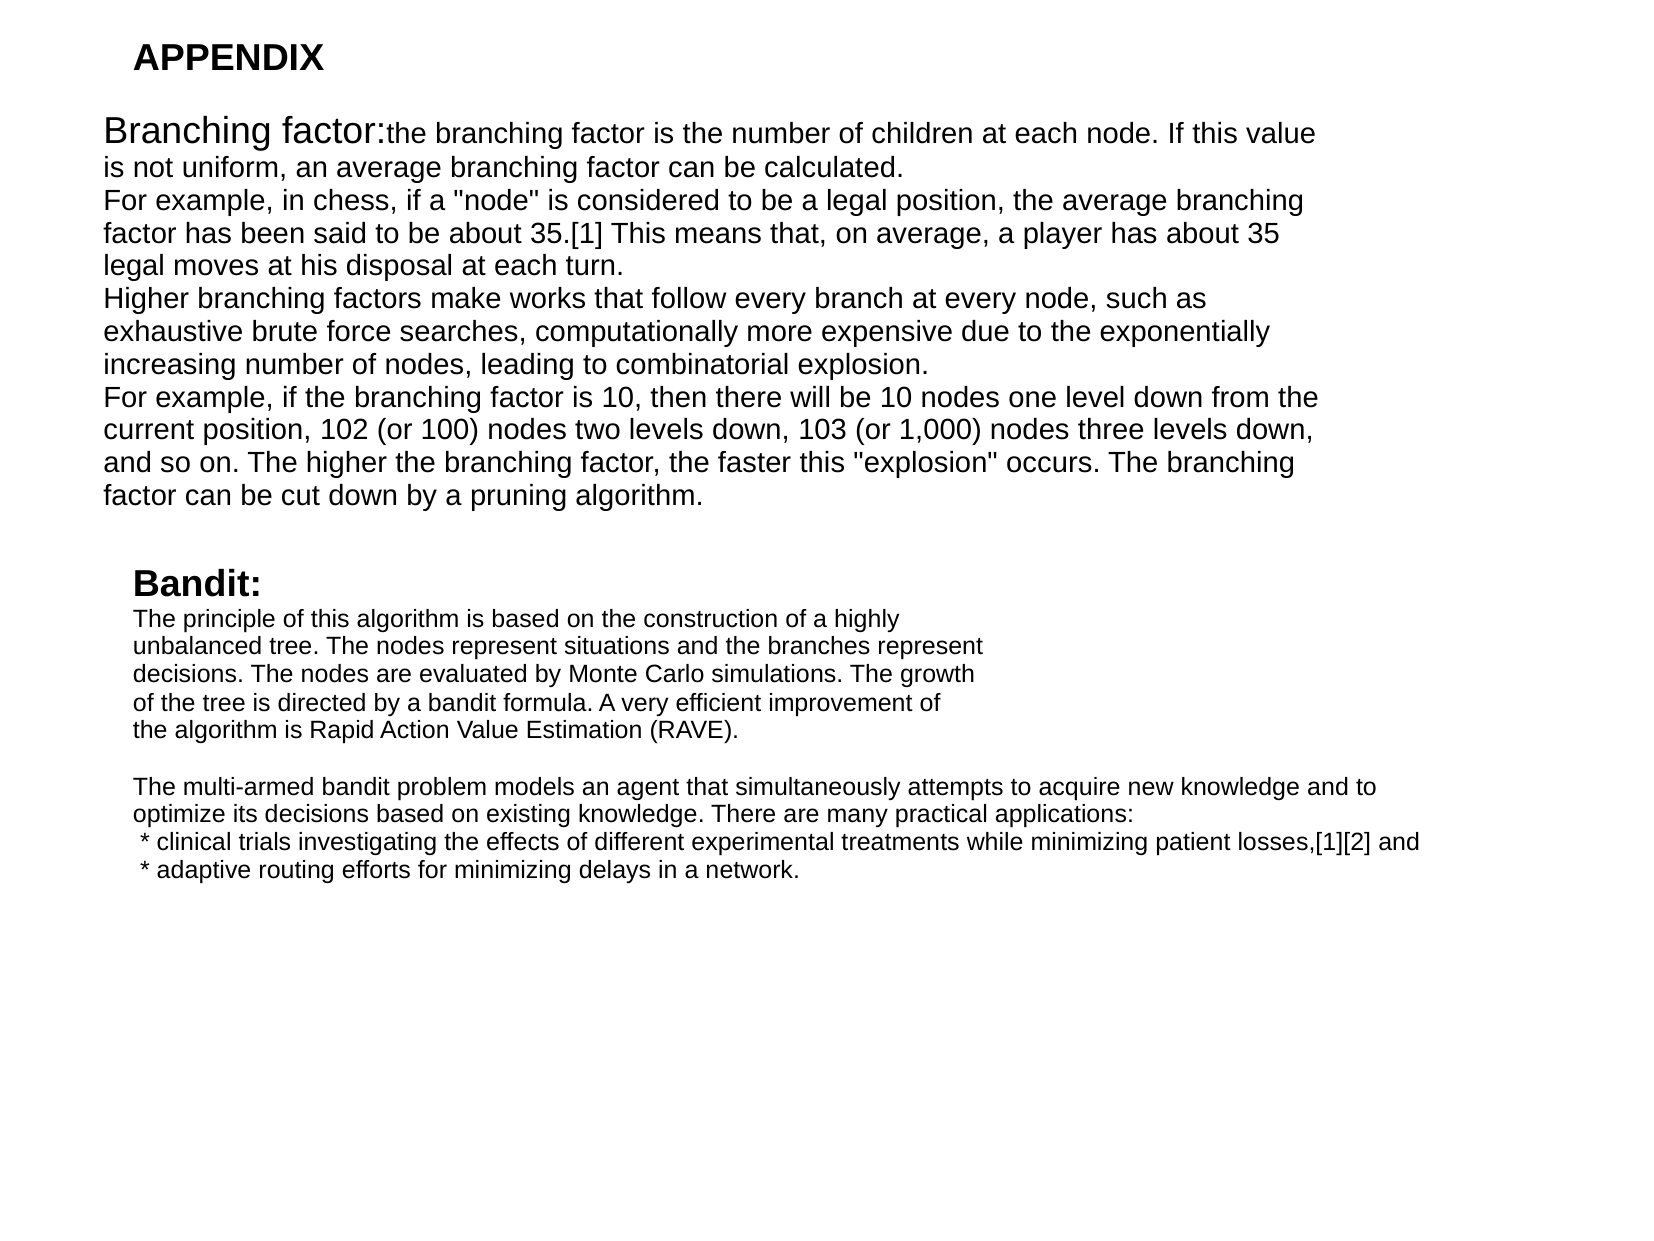

APPENDIX
Branching factor:the branching factor is the number of children at each node. If this value is not uniform, an average branching factor can be calculated.
For example, in chess, if a "node" is considered to be a legal position, the average branching factor has been said to be about 35.[1] This means that, on average, a player has about 35 legal moves at his disposal at each turn.
Higher branching factors make works that follow every branch at every node, such as exhaustive brute force searches, computationally more expensive due to the exponentially increasing number of nodes, leading to combinatorial explosion.
For example, if the branching factor is 10, then there will be 10 nodes one level down from the current position, 102 (or 100) nodes two levels down, 103 (or 1,000) nodes three levels down, and so on. The higher the branching factor, the faster this "explosion" occurs. The branching factor can be cut down by a pruning algorithm.
Bandit:
The principle of this algorithm is based on the construction of a highly
unbalanced tree. The nodes represent situations and the branches represent
decisions. The nodes are evaluated by Monte Carlo simulations. The growth
of the tree is directed by a bandit formula. A very efficient improvement of
the algorithm is Rapid Action Value Estimation (RAVE).
The multi-armed bandit problem models an agent that simultaneously attempts to acquire new knowledge and to optimize its decisions based on existing knowledge. There are many practical applications:
 * clinical trials investigating the effects of different experimental treatments while minimizing patient losses,[1][2] and
 * adaptive routing efforts for minimizing delays in a network.